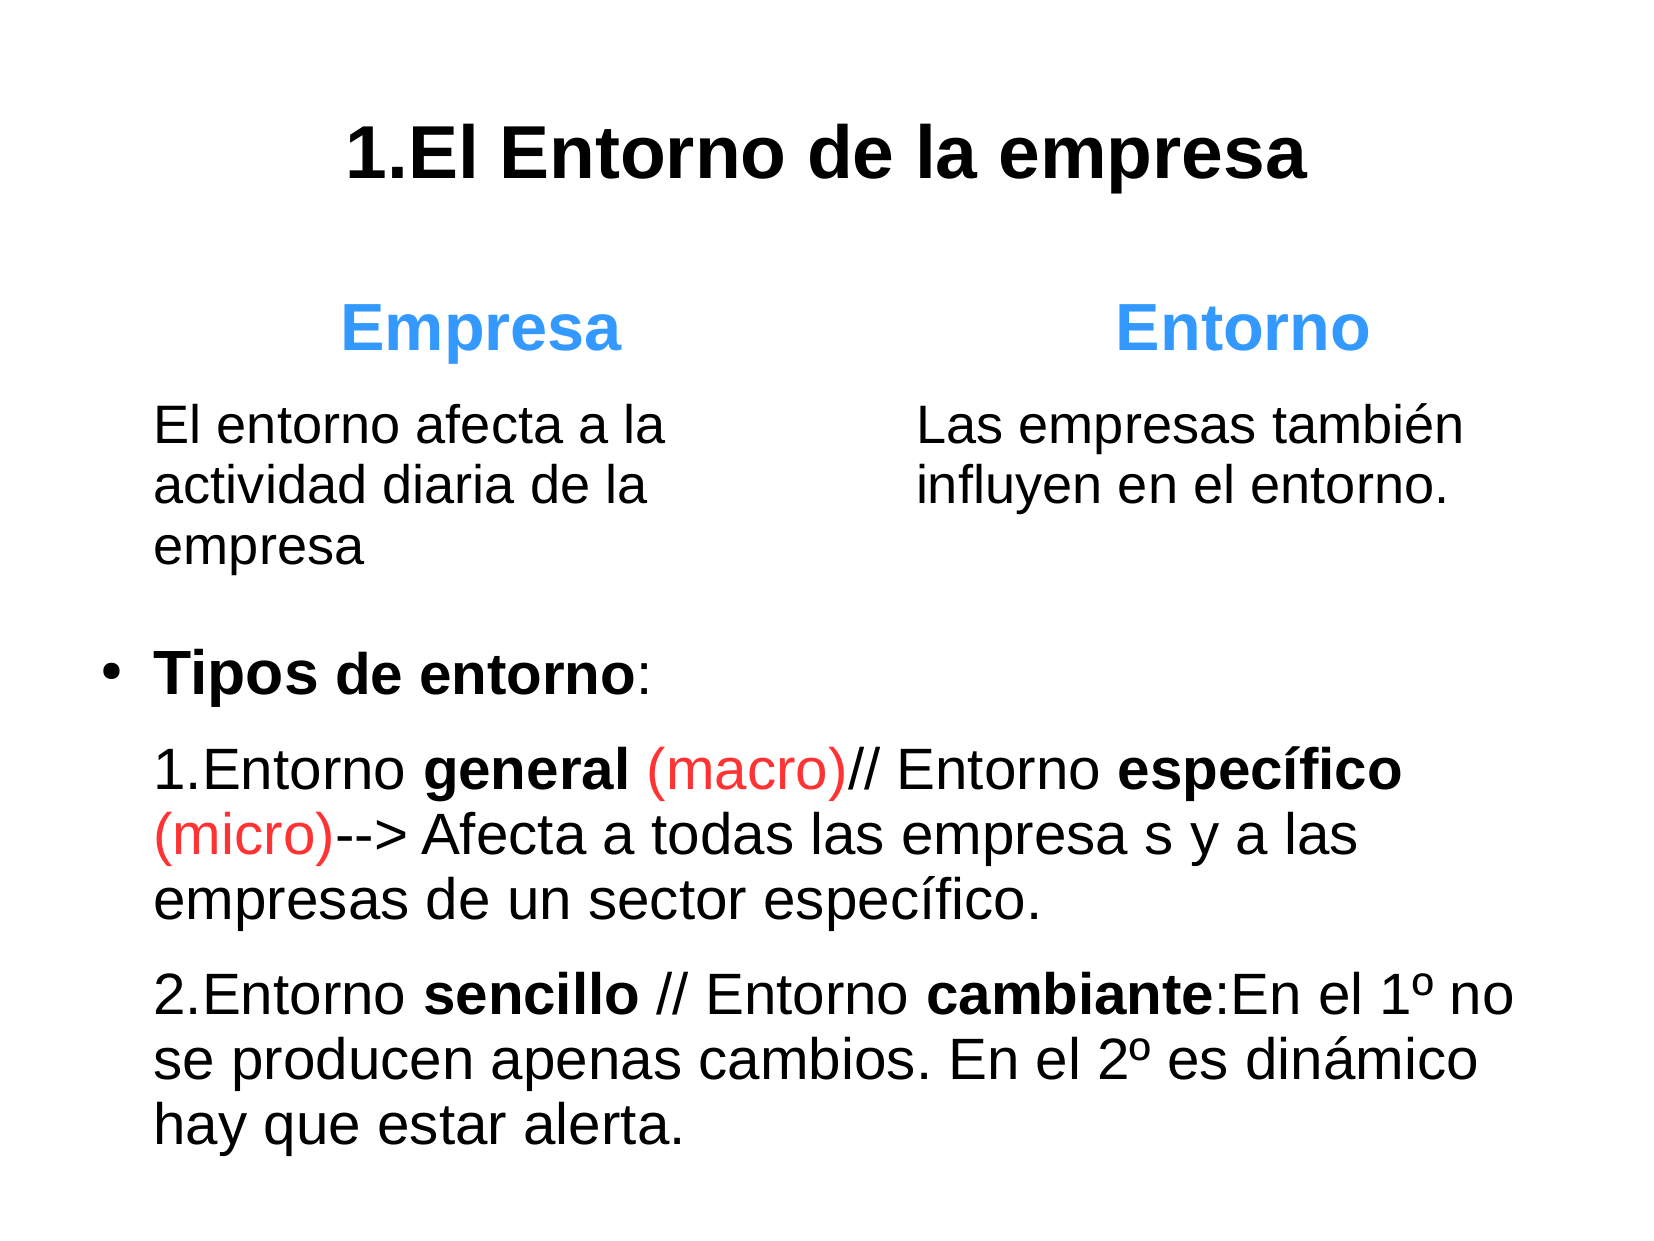

# 1.El Entorno de la empresa
Empresa
El entorno afecta a la actividad diaria de la empresa
Entorno
Las empresas también influyen en el entorno.
Tipos de entorno:
1.Entorno general (macro)// Entorno específico (micro)--> Afecta a todas las empresa s y a las empresas de un sector específico.
2.Entorno sencillo // Entorno cambiante:En el 1º no se producen apenas cambios. En el 2º es dinámico hay que estar alerta.